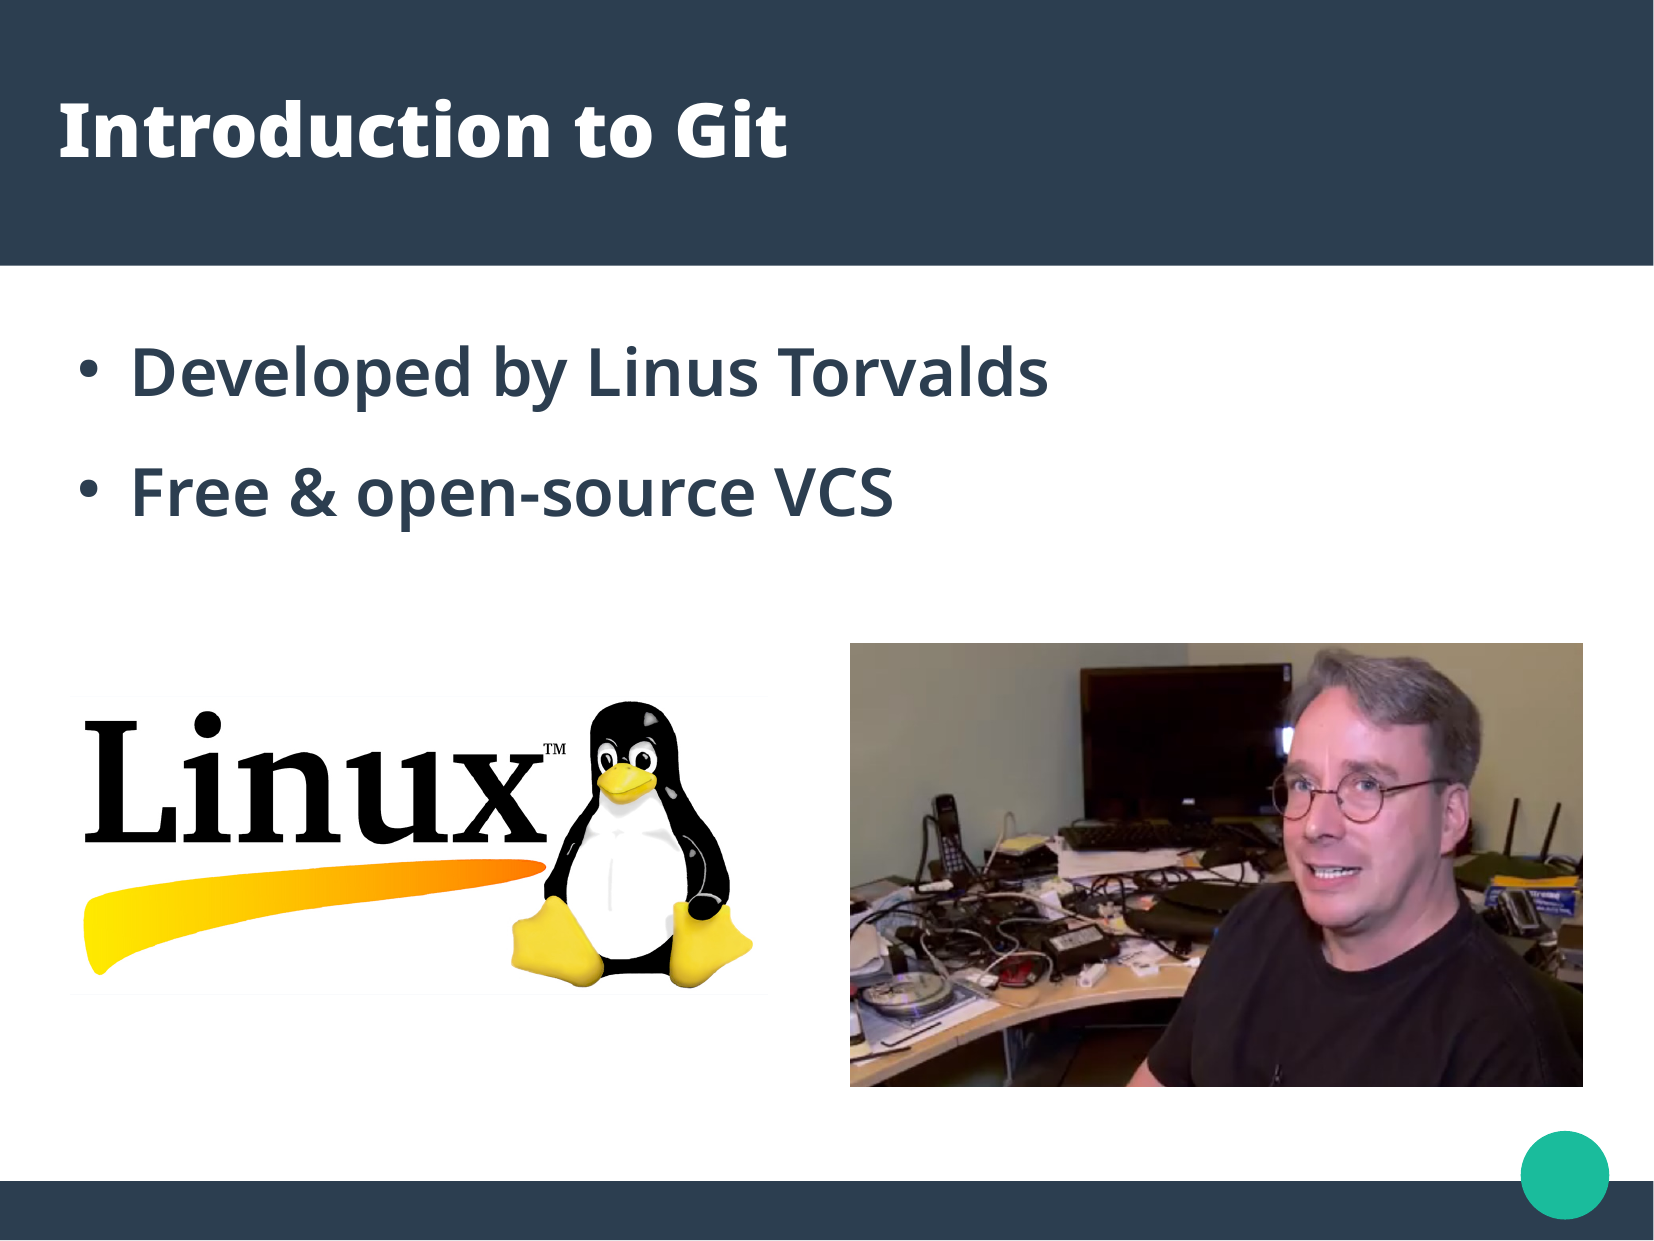

# Introduction to Git
Developed by Linus Torvalds
Free & open-source VCS